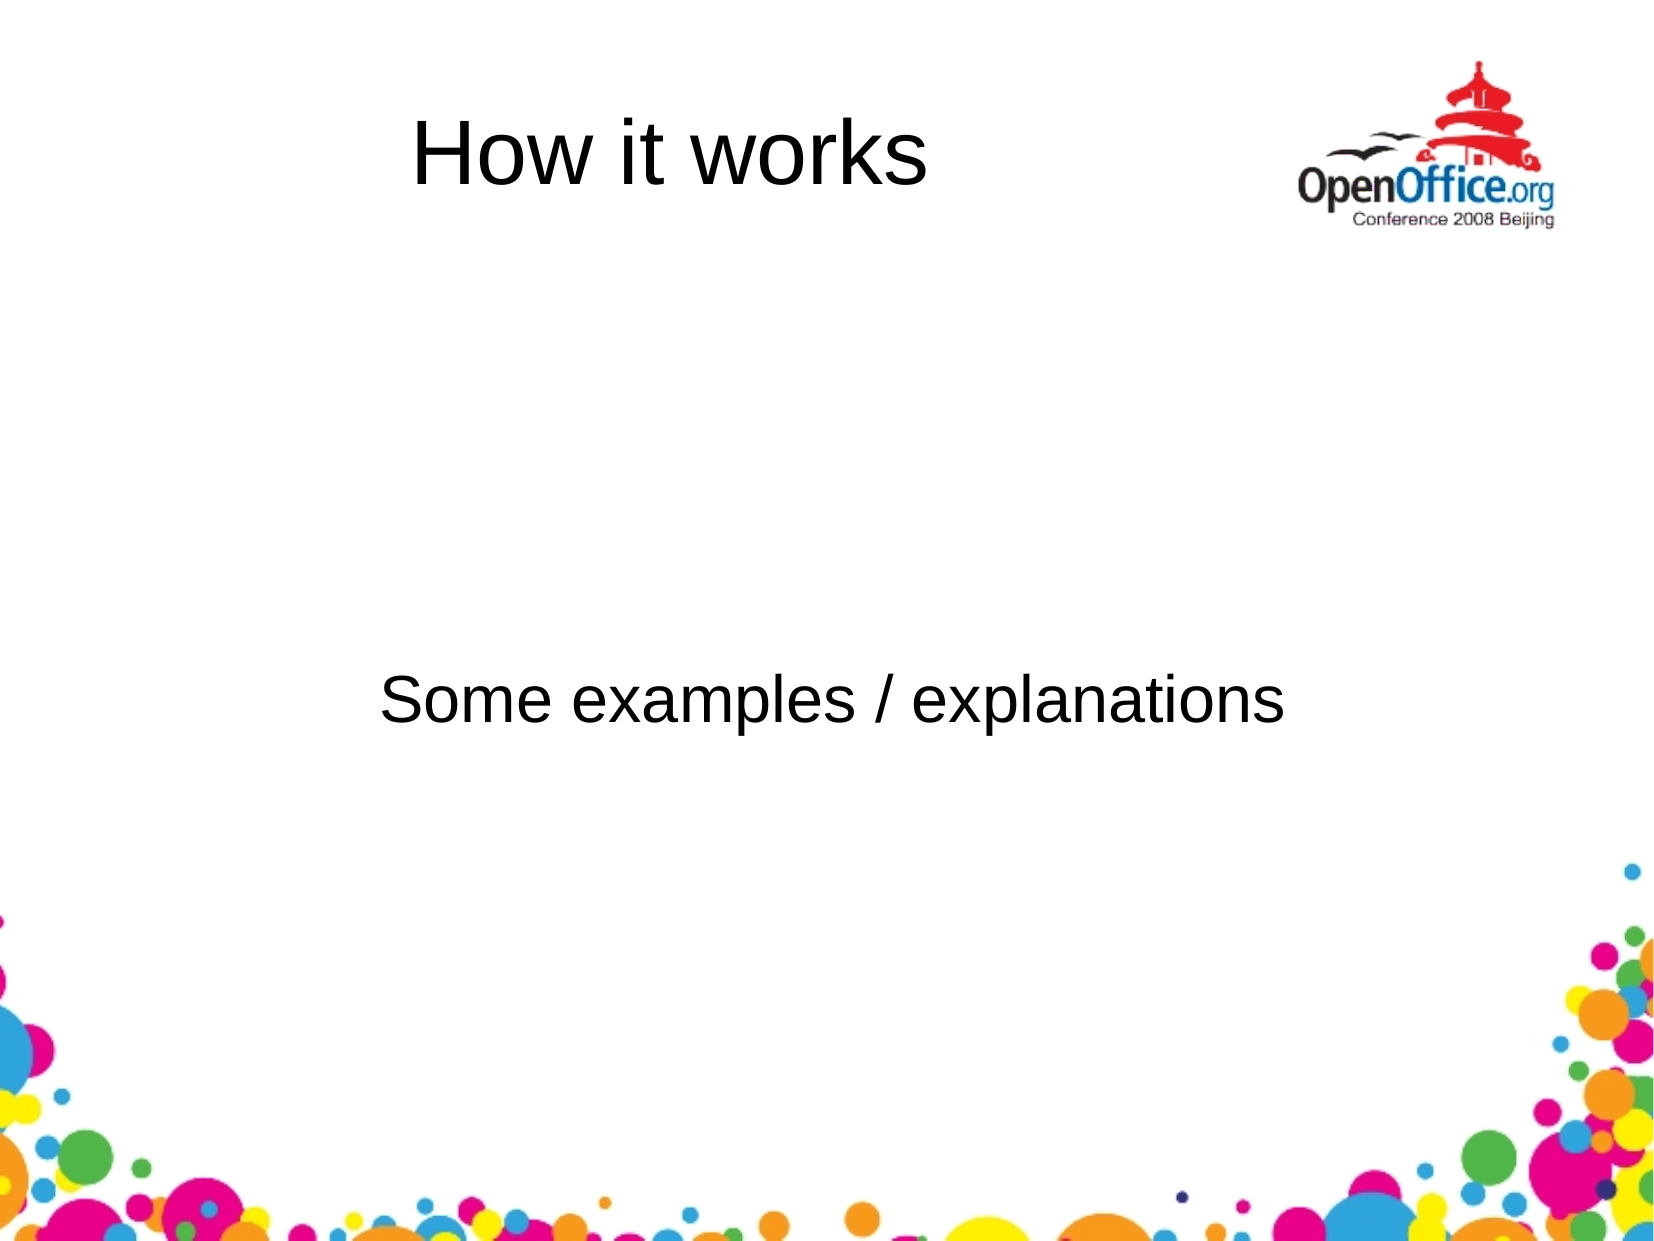

# How it works
Some examples / explanations